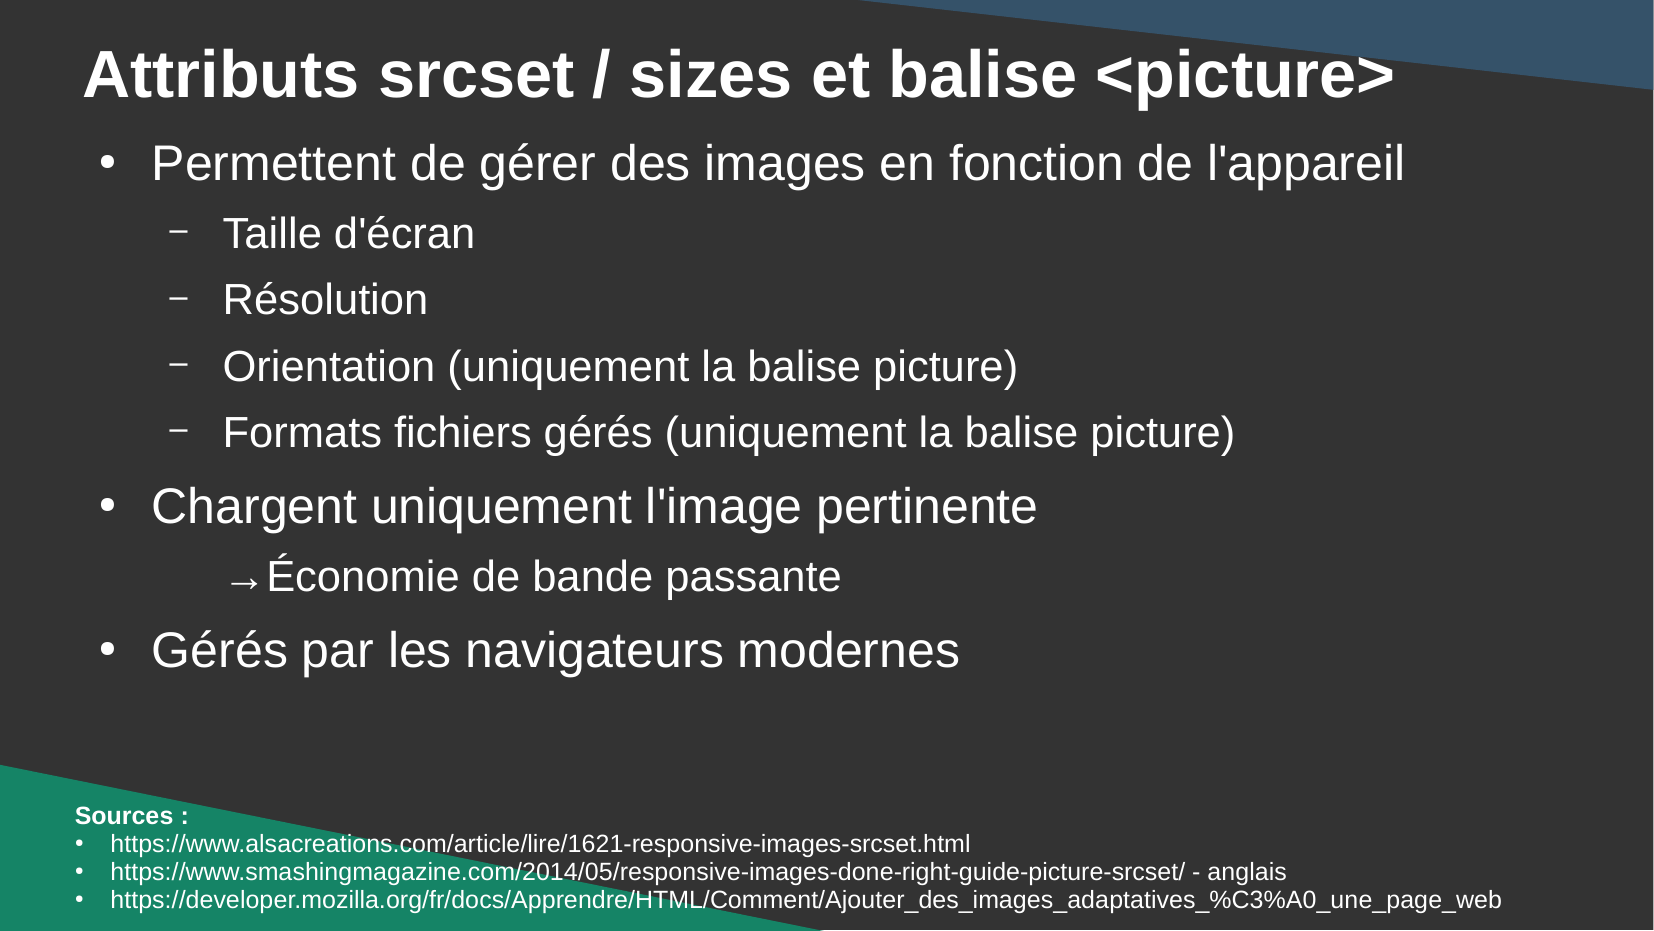

# Attributs srcset / sizes et balise <picture>
Permettent de gérer des images en fonction de l'appareil
Taille d'écran
Résolution
Orientation (uniquement la balise picture)
Formats fichiers gérés (uniquement la balise picture)
Chargent uniquement l'image pertinente
→Économie de bande passante
Gérés par les navigateurs modernes
Sources :
https://www.alsacreations.com/article/lire/1621-responsive-images-srcset.html
https://www.smashingmagazine.com/2014/05/responsive-images-done-right-guide-picture-srcset/ - anglais
https://developer.mozilla.org/fr/docs/Apprendre/HTML/Comment/Ajouter_des_images_adaptatives_%C3%A0_une_page_web